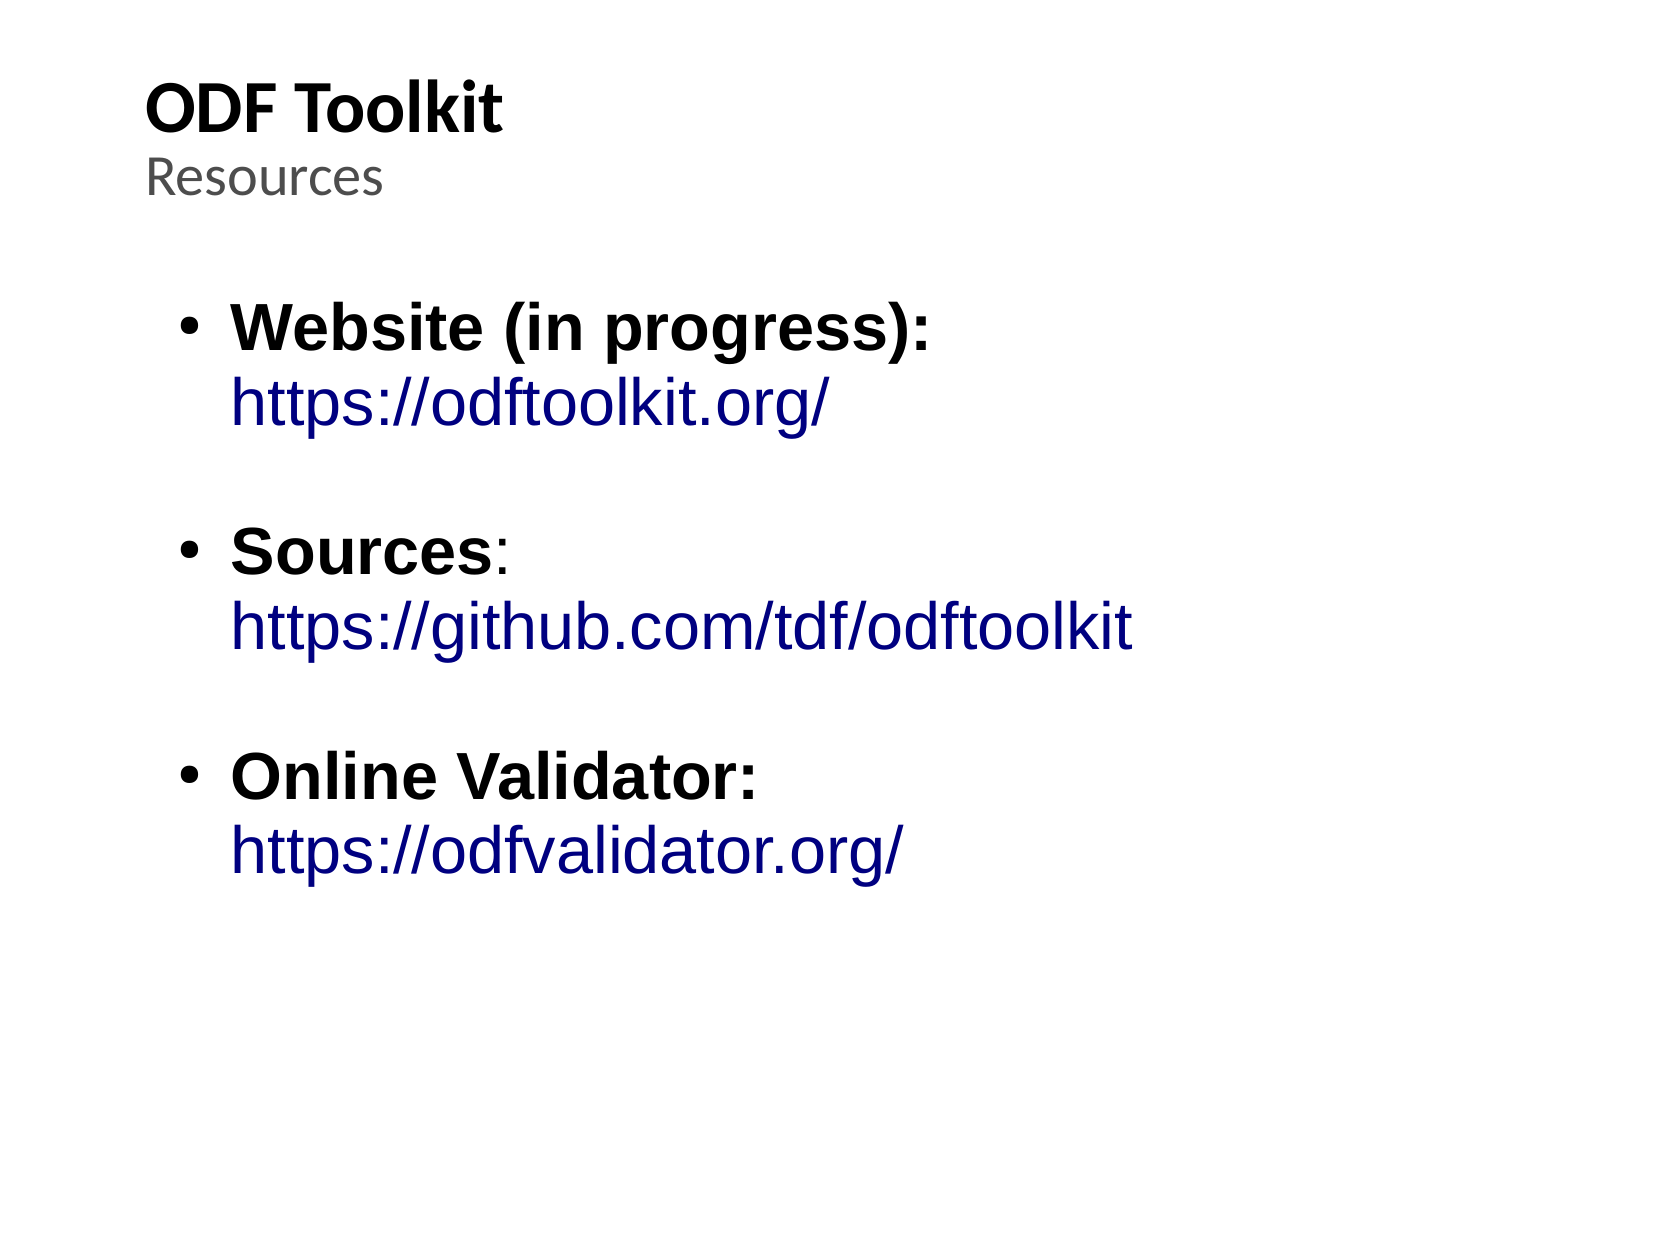

# ODF Toolkit Resources
Website (in progress):
https://odftoolkit.org/
Sources:
https://github.com/tdf/odftoolkit
Online Validator:
https://odfvalidator.org/